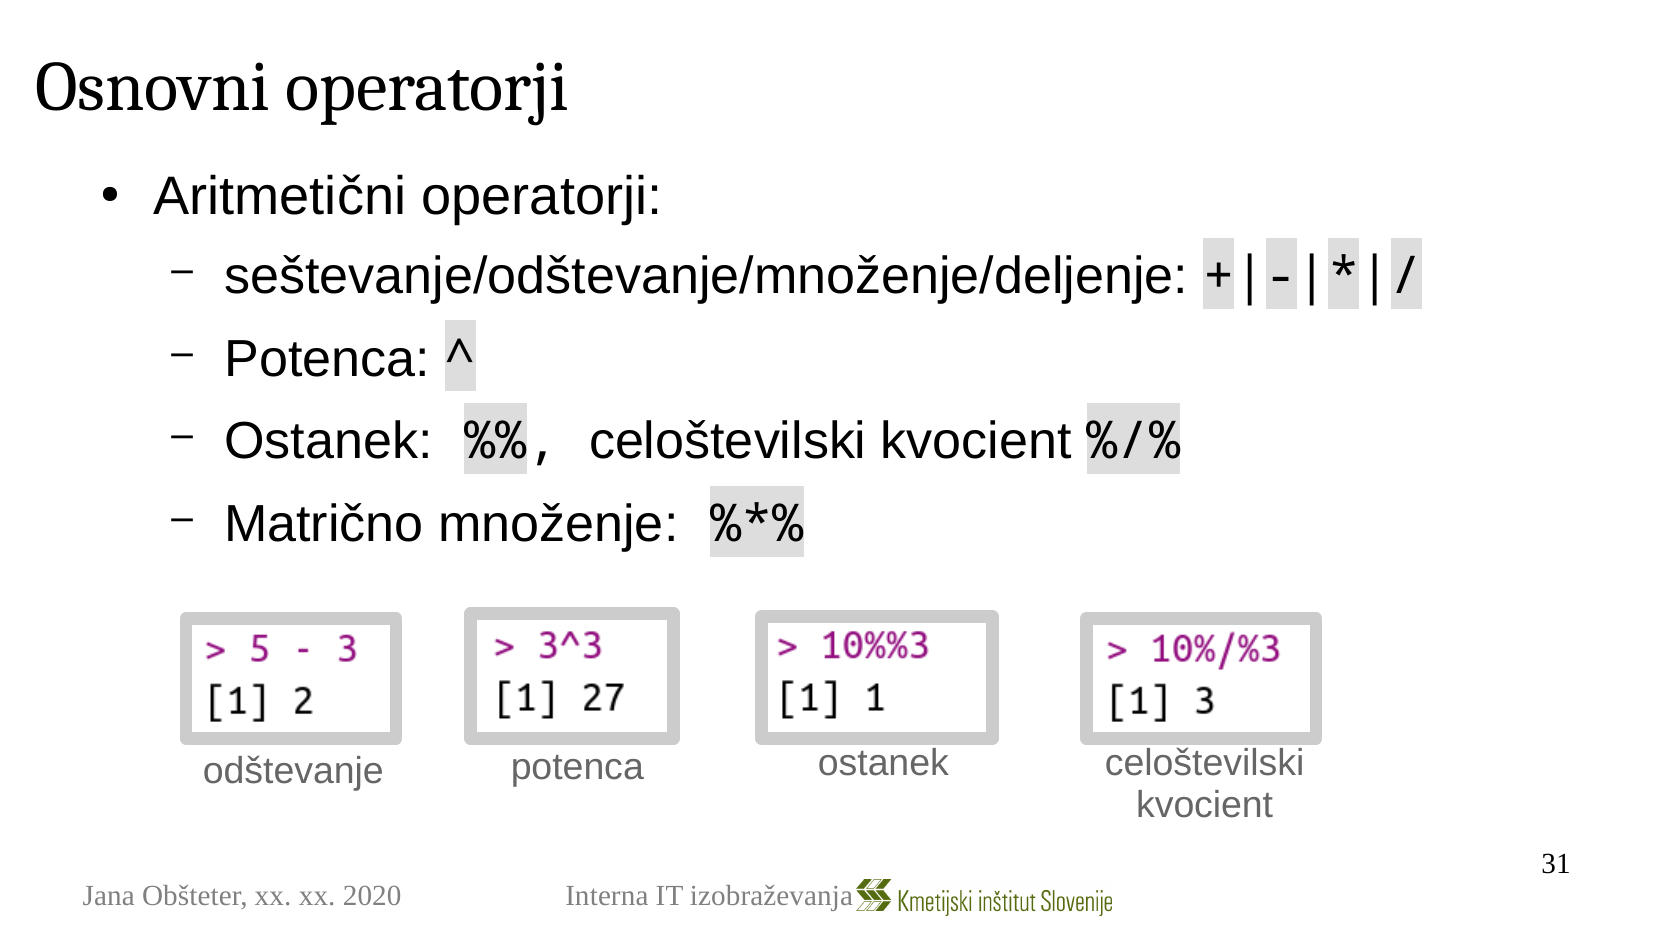

# Osnovni operatorji
Aritmetični operatorji:
seštevanje/odštevanje/množenje/deljenje: +|-|*|/
Potenca: ^
Ostanek: %%, celoštevilski kvocient %/%
Matrično množenje: %*%
ostanek
celoštevilski kvocient
potenca
odštevanje
31